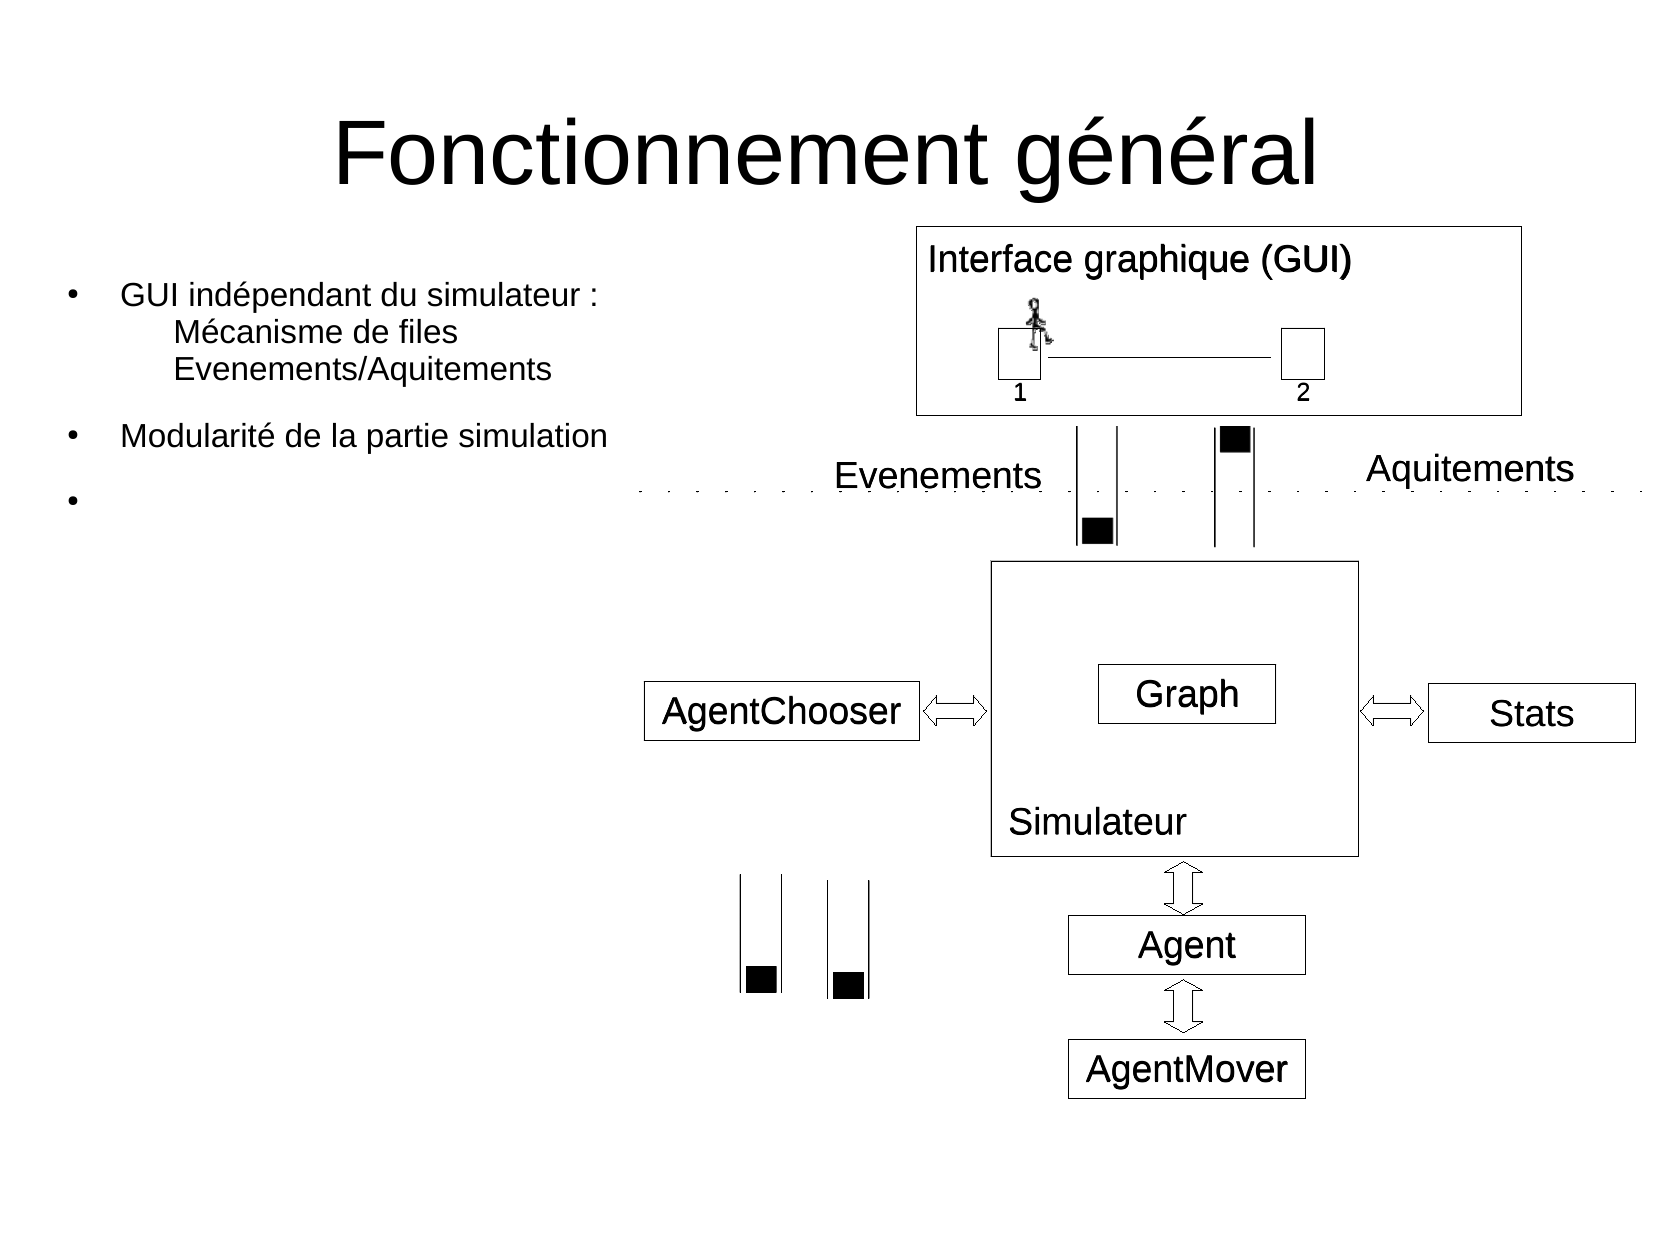

# Fonctionnement général
Interface graphique (GUI)
GUI indépendant du simulateur : Mécanisme de files Evenements/Aquitements
Modularité de la partie simulation
1
2
Aquitements
Evenements
Graph
AgentChooser
Stats
Simulateur
Agent
AgentMover